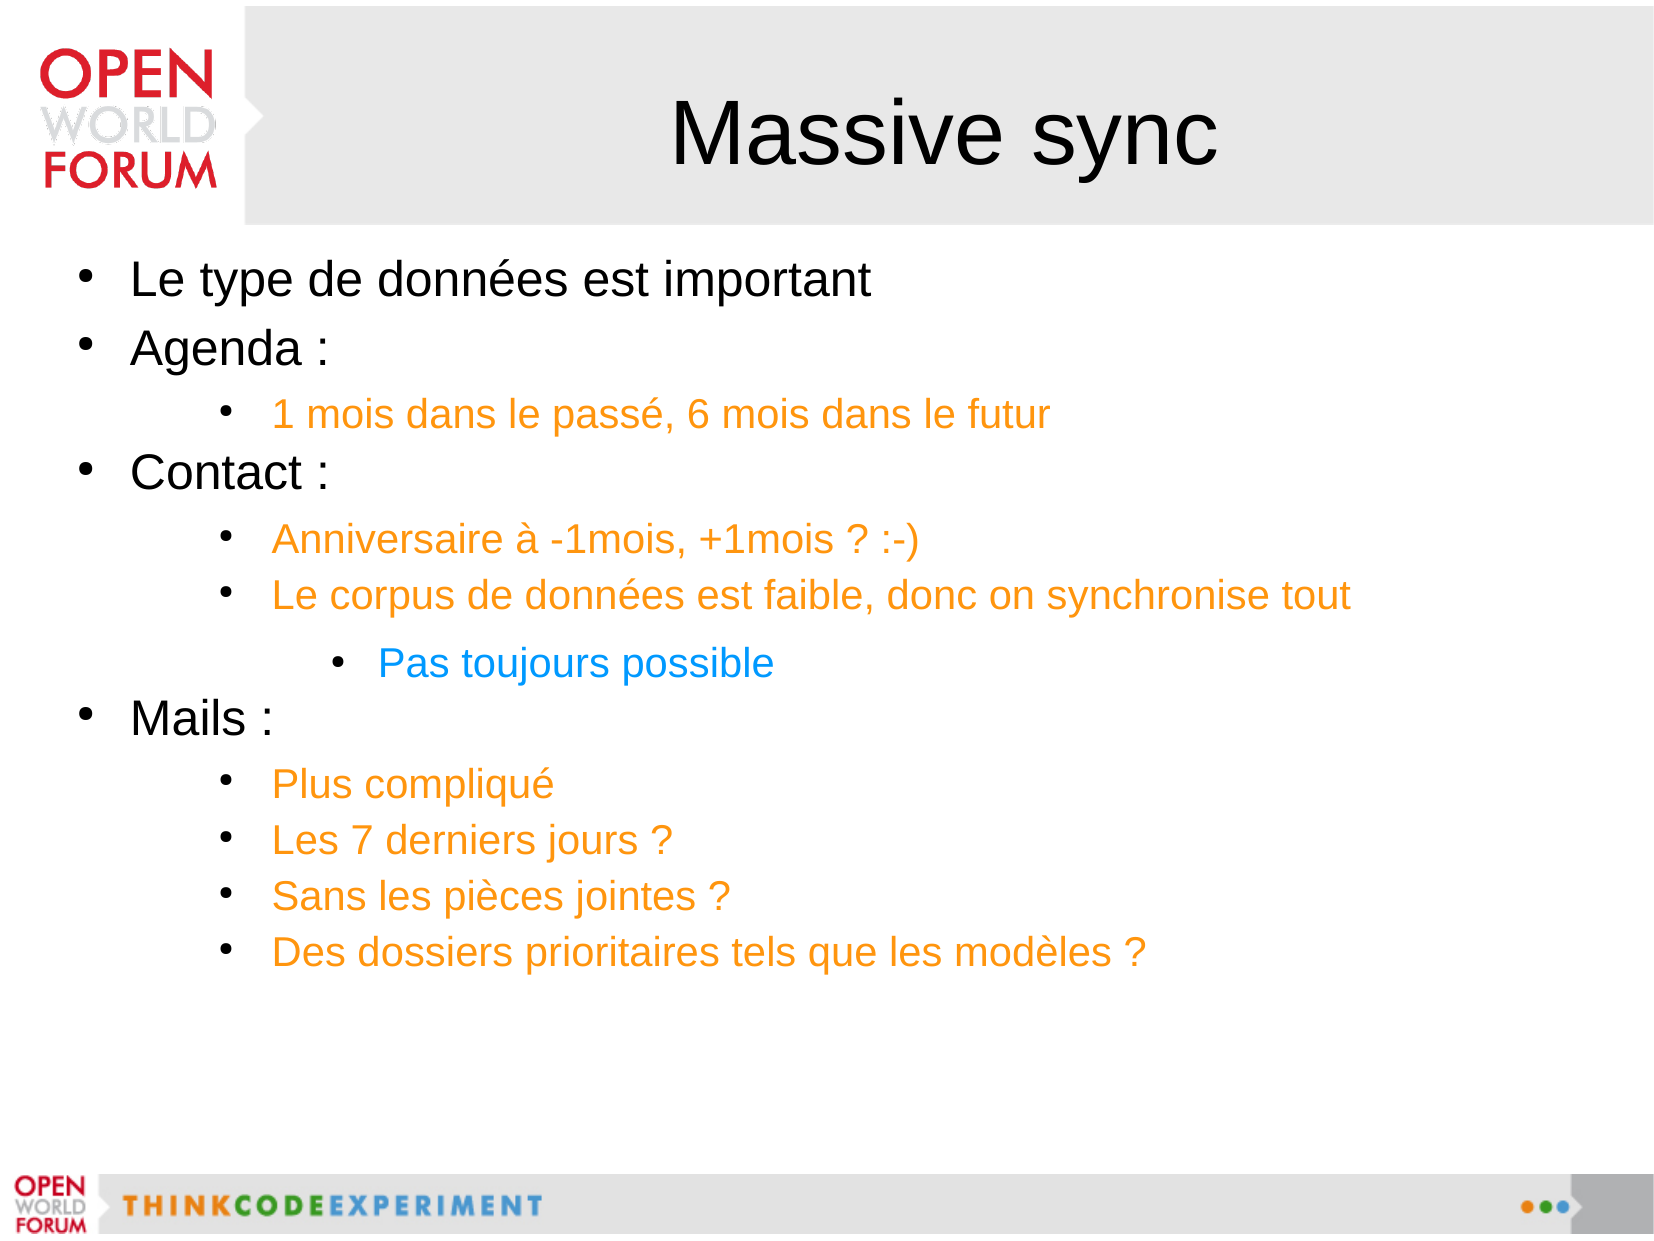

# Massive sync
Le type de données est important
Agenda :
1 mois dans le passé, 6 mois dans le futur
Contact :
Anniversaire à -1mois, +1mois ? :-)
Le corpus de données est faible, donc on synchronise tout
Pas toujours possible
Mails :
Plus compliqué
Les 7 derniers jours ?
Sans les pièces jointes ?
Des dossiers prioritaires tels que les modèles ?